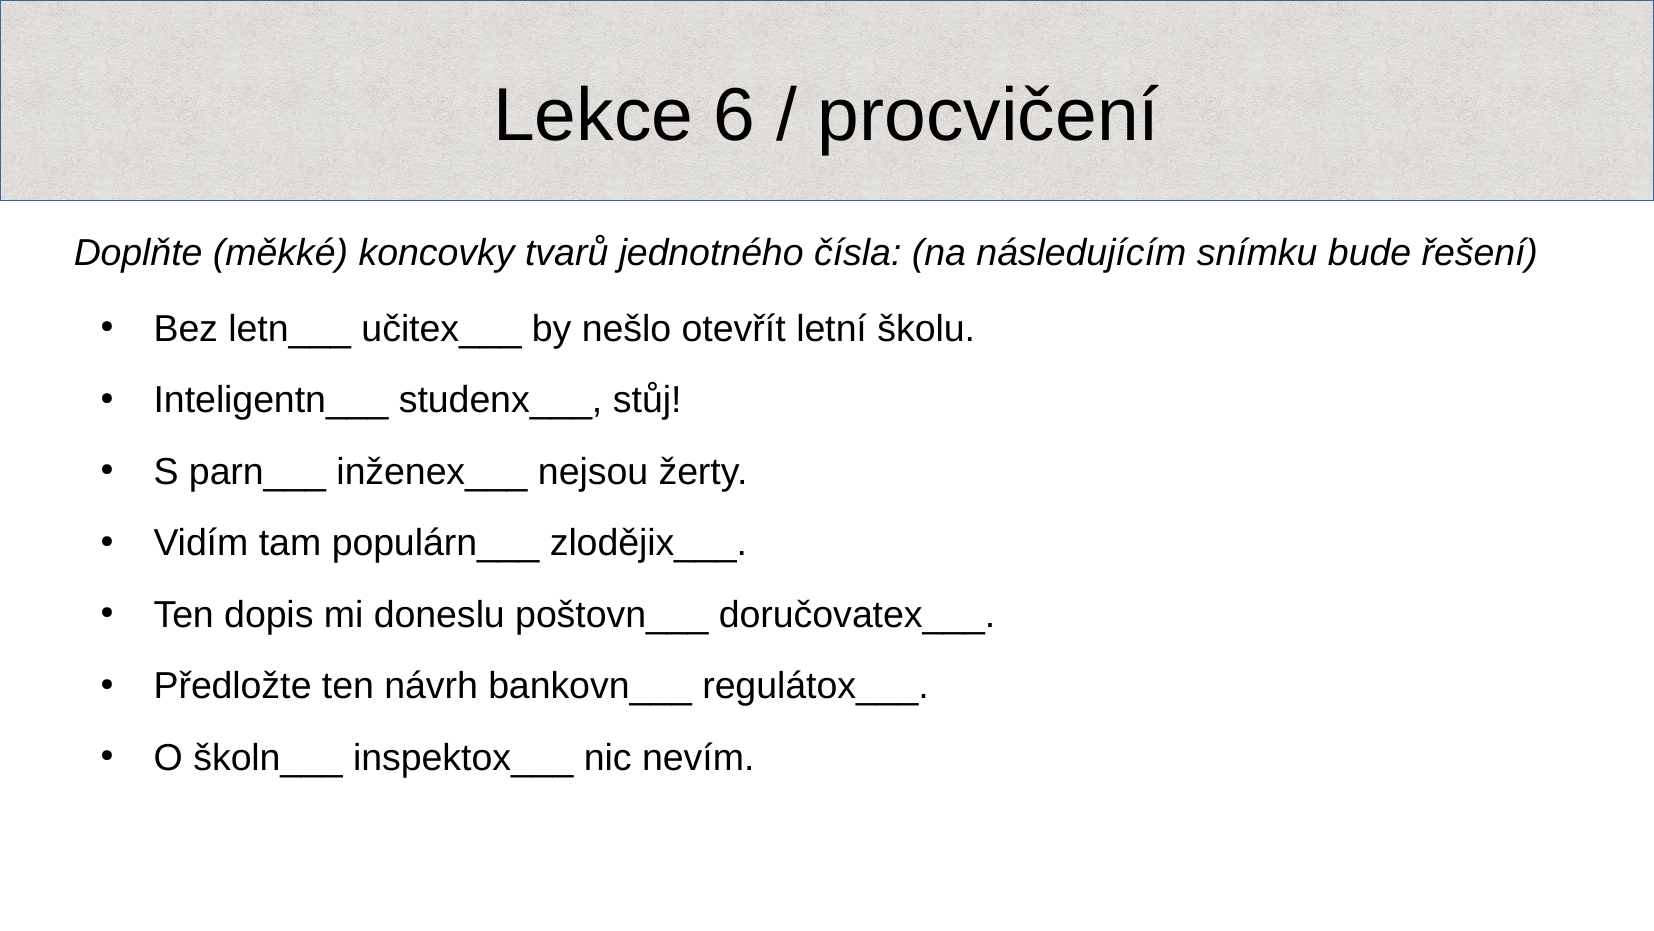

# Lekce 6 / procvičení
Doplňte (měkké) koncovky tvarů jednotného čísla: (na následujícím snímku bude řešení)
Bez letn___ učitex___ by nešlo otevřít letní školu.
Inteligentn___ studenx___, stůj!
S parn___ inženex___ nejsou žerty.
Vidím tam populárn___ zlodějix___.
Ten dopis mi doneslu poštovn___ doručovatex___.
Předložte ten návrh bankovn___ regulátox___.
O školn___ inspektox___ nic nevím.